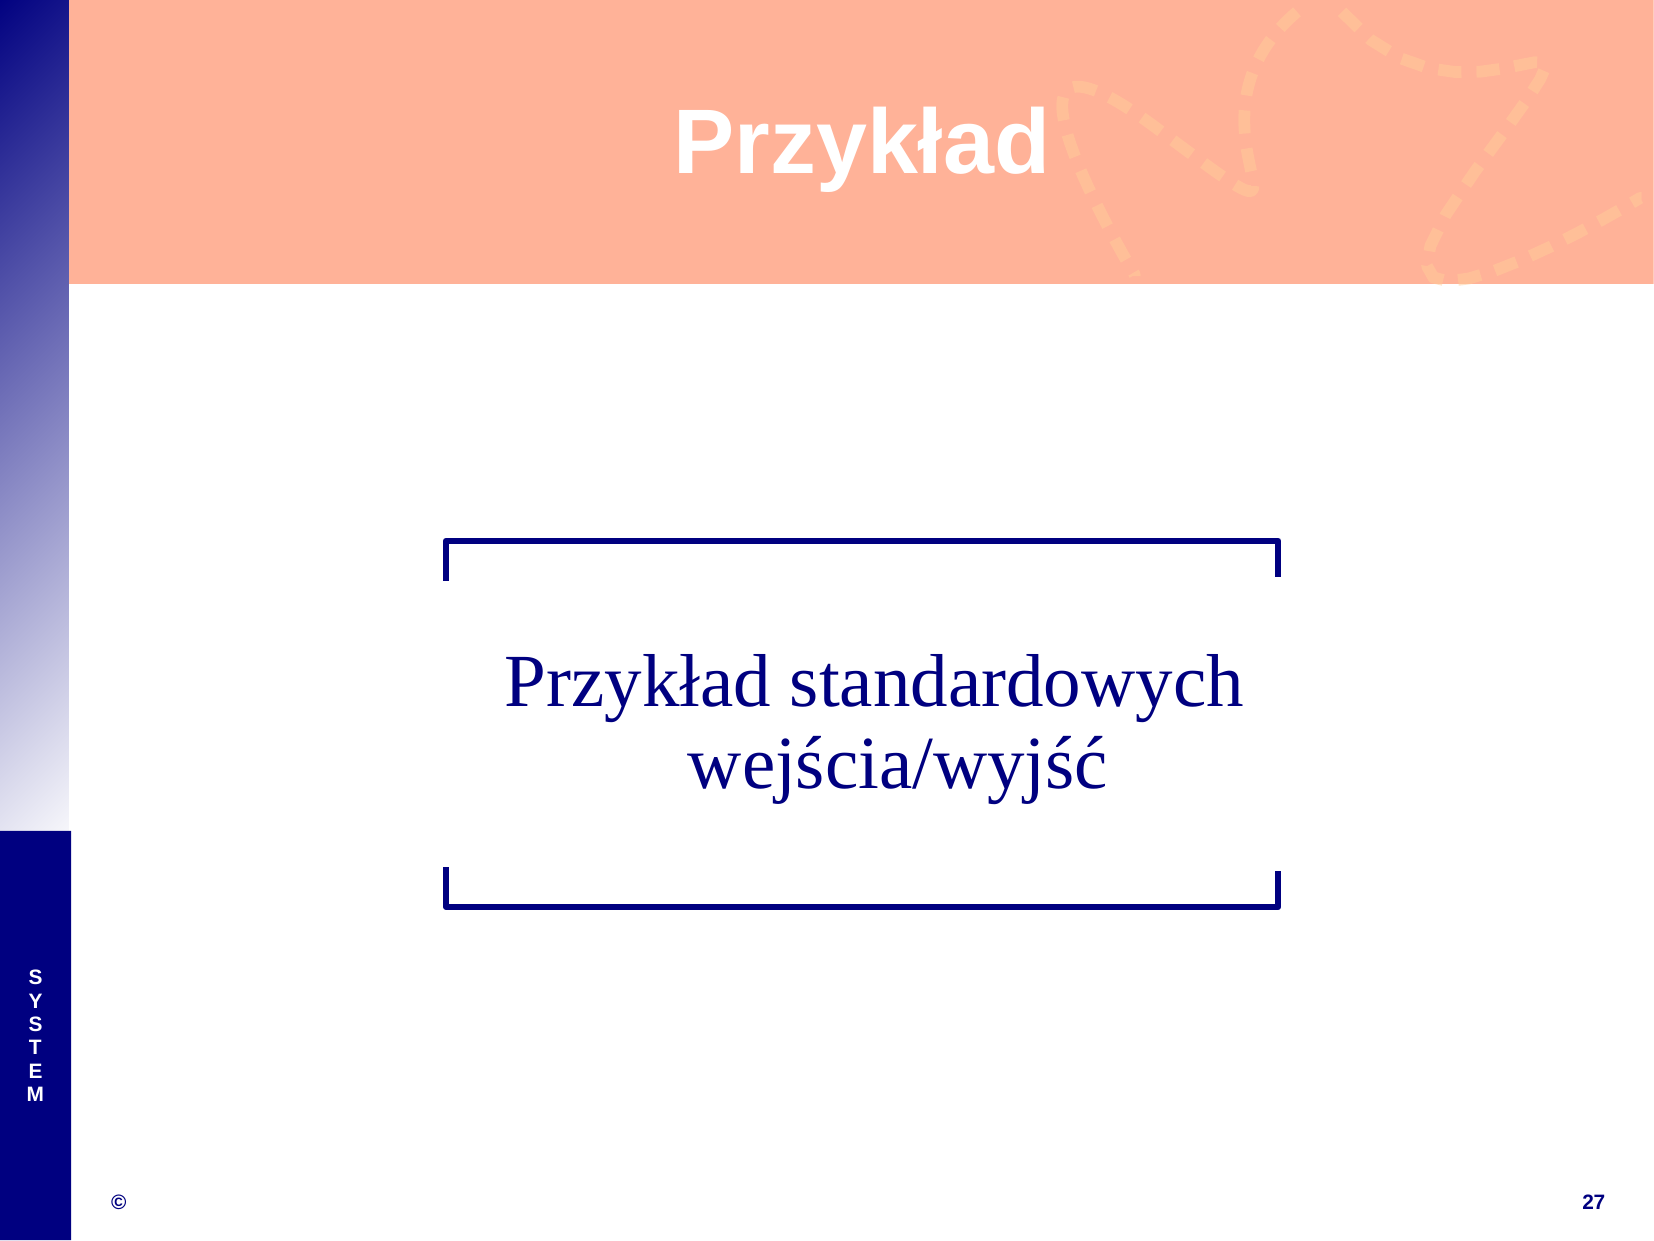

# Przykład
Przykład standardowych wejścia/wyjść
S
Y
S
T
E
M